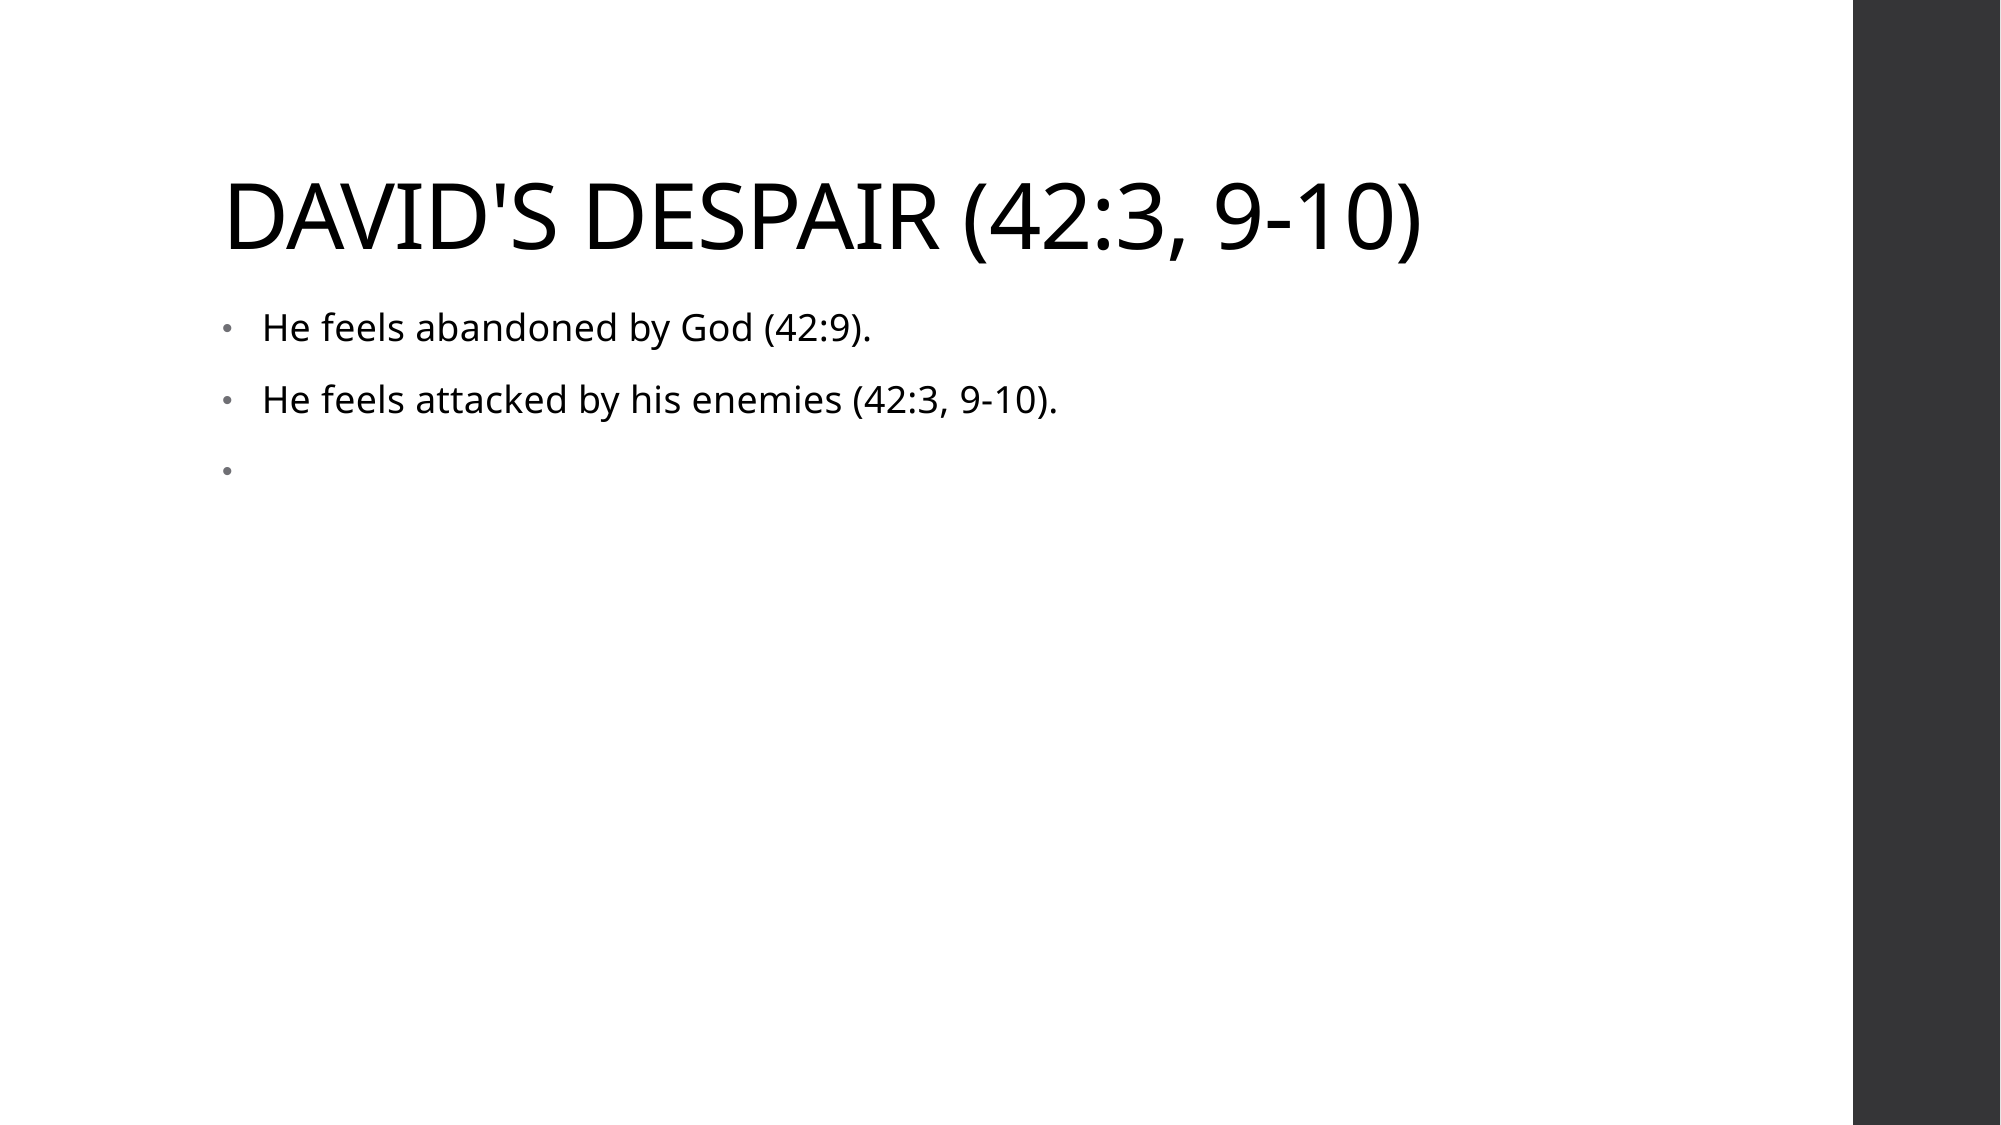

# DAVID'S DESPAIR (42:3, 9-10)
 He feels abandoned by God (42:9).
 He feels attacked by his enemies (42:3, 9-10).